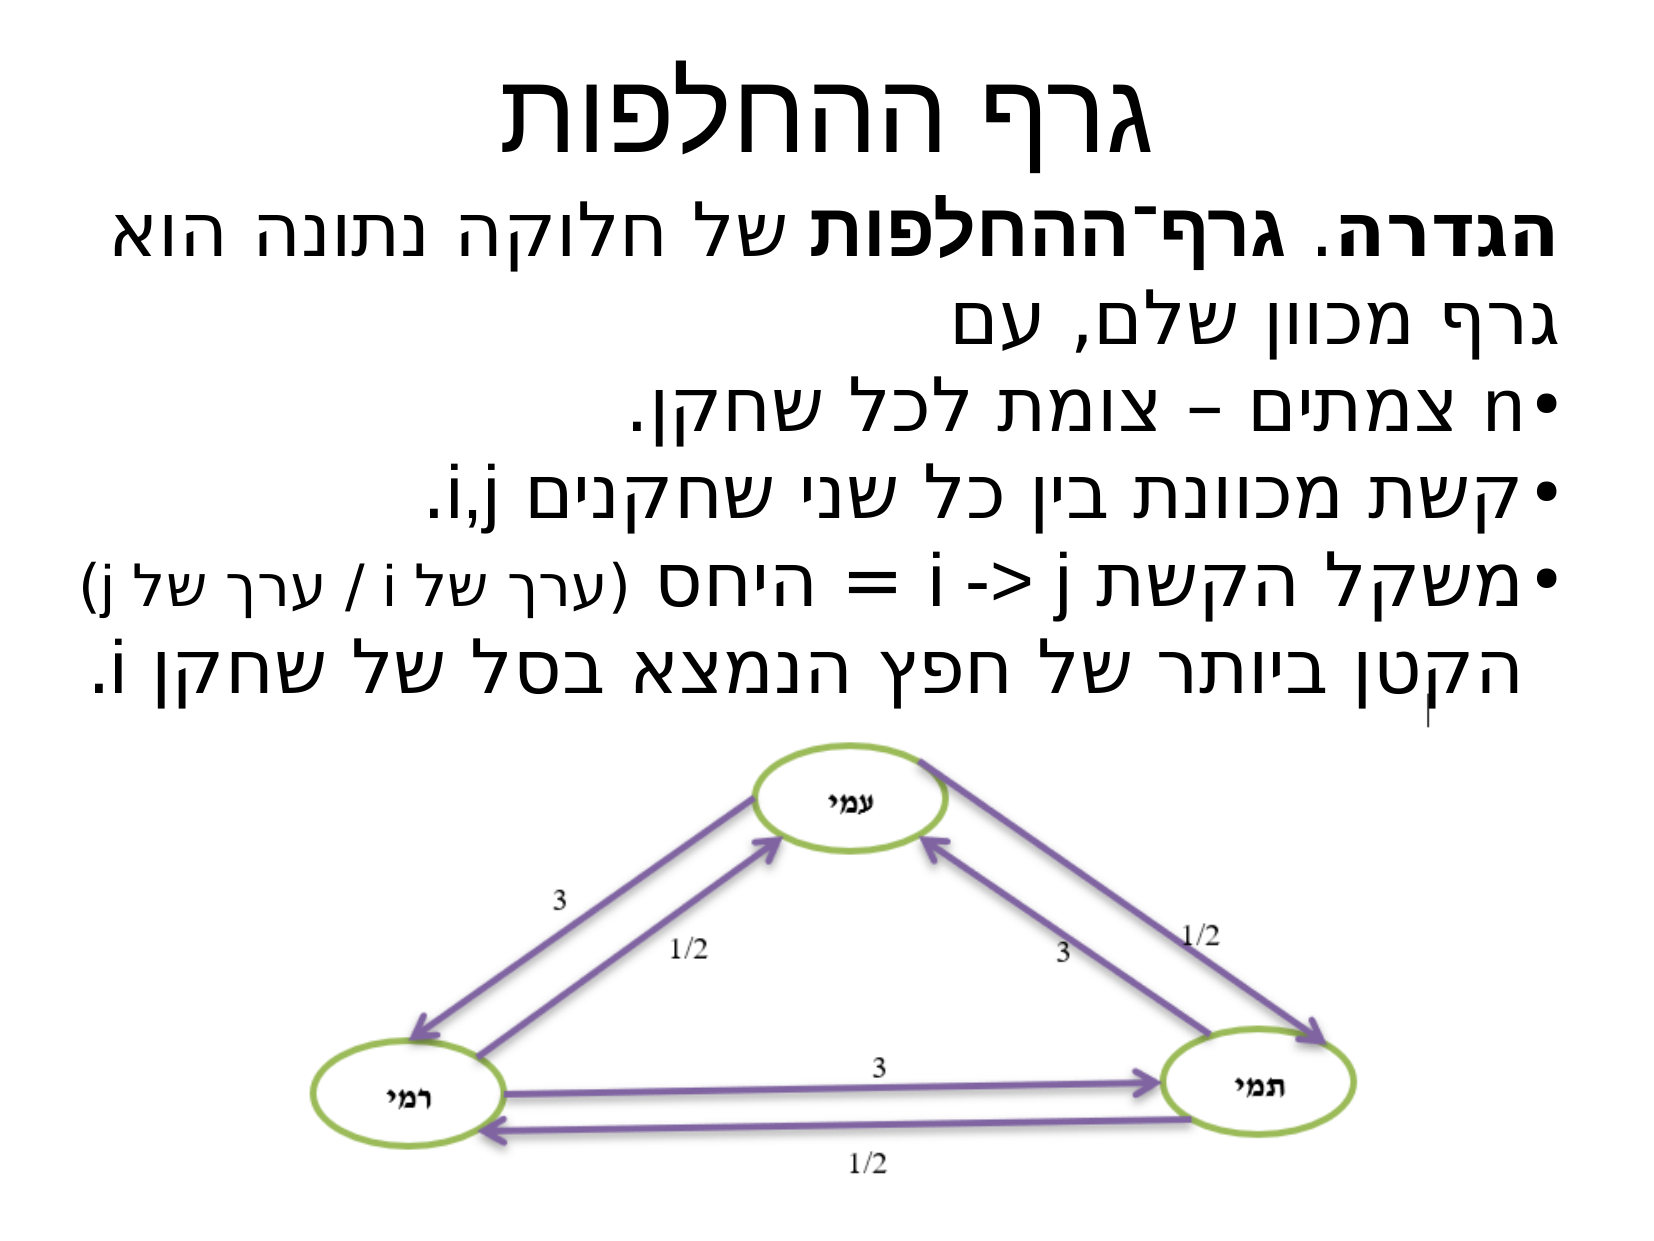

# גרף ההחלפות
הגדרה. גרף־ההחלפות של חלוקה נתונה הוא גרף מכוון שלם, עם
n צמתים – צומת לכל שחקן.
קשת מכוונת בין כל שני שחקנים i,j.
משקל הקשת i -> j = היחס (ערך של i / ערך של j) הקטן ביותר של חפץ הנמצא בסל של שחקן i.